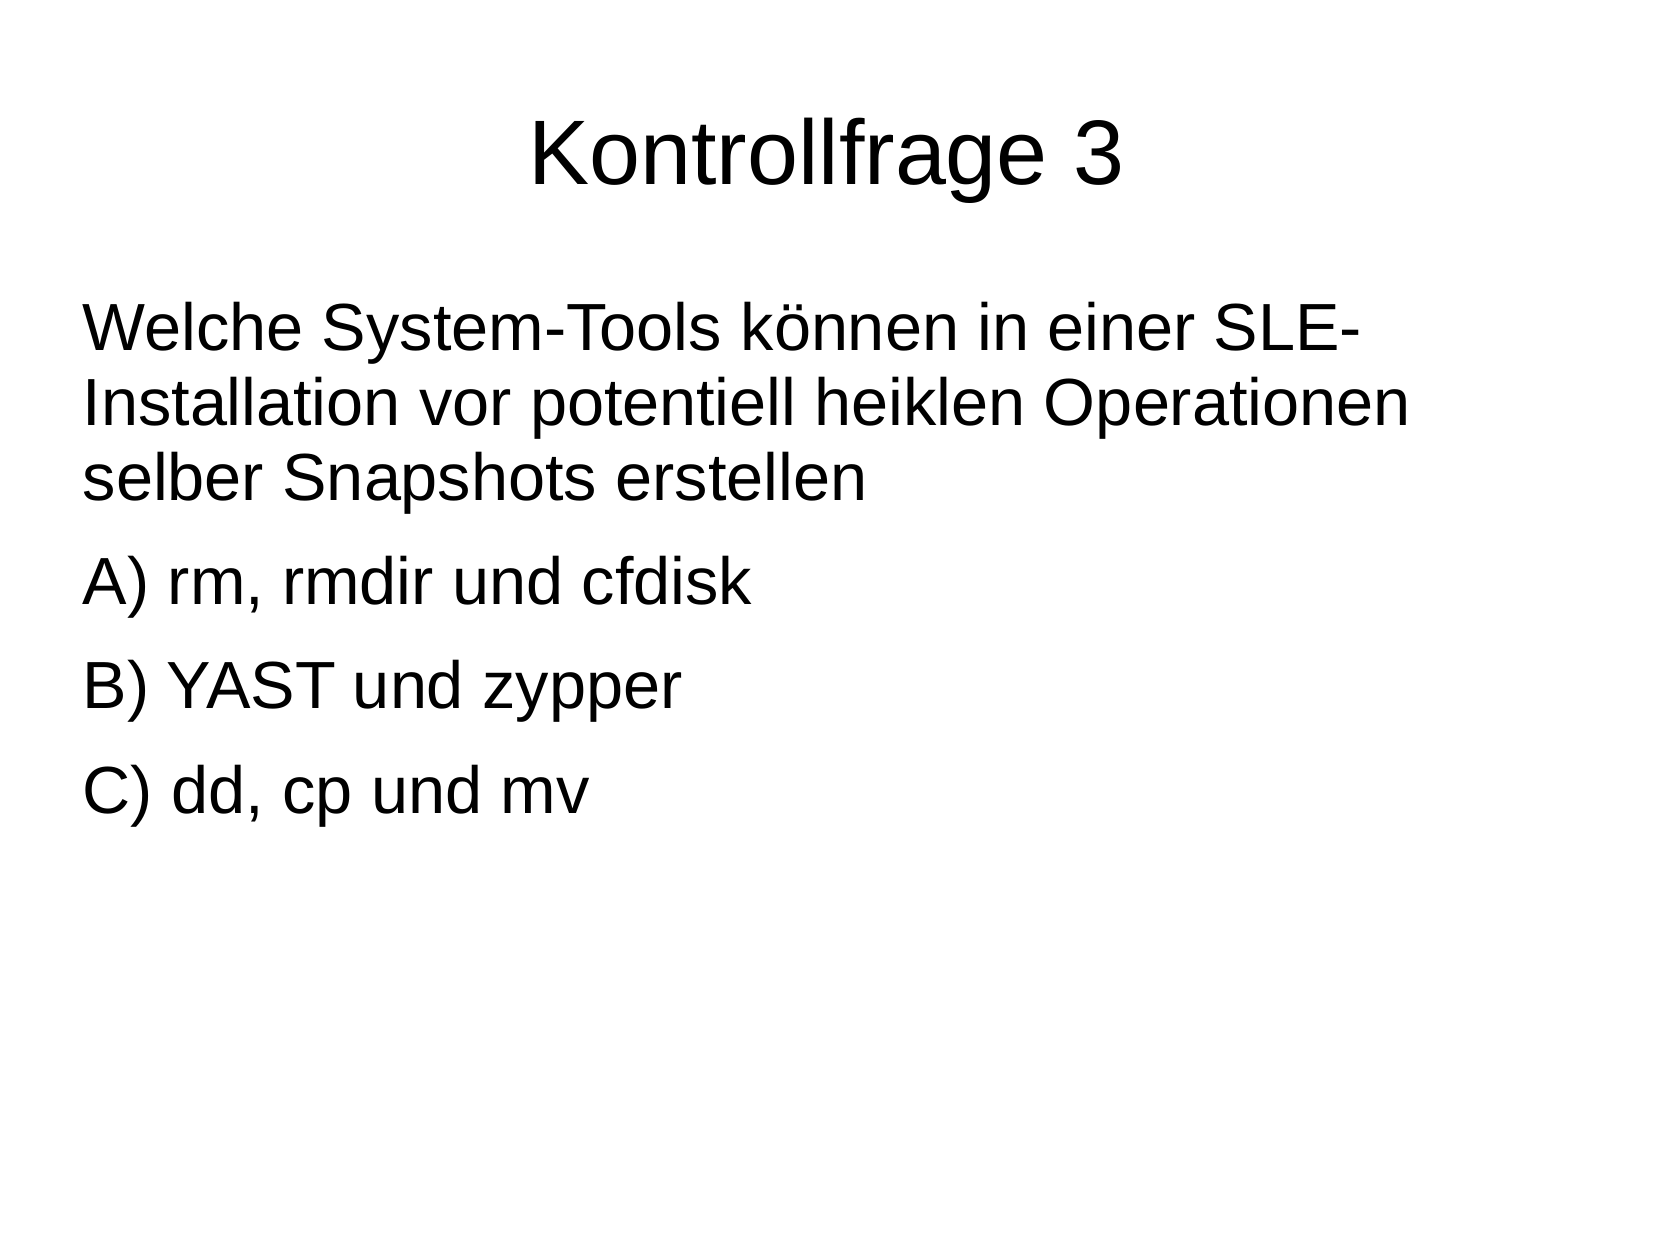

# Kontrollfrage 3
Welche System-Tools können in einer SLE-Installation vor potentiell heiklen Operationen selber Snapshots erstellen
A) rm, rmdir und cfdisk
B) YAST und zypper
C) dd, cp und mv